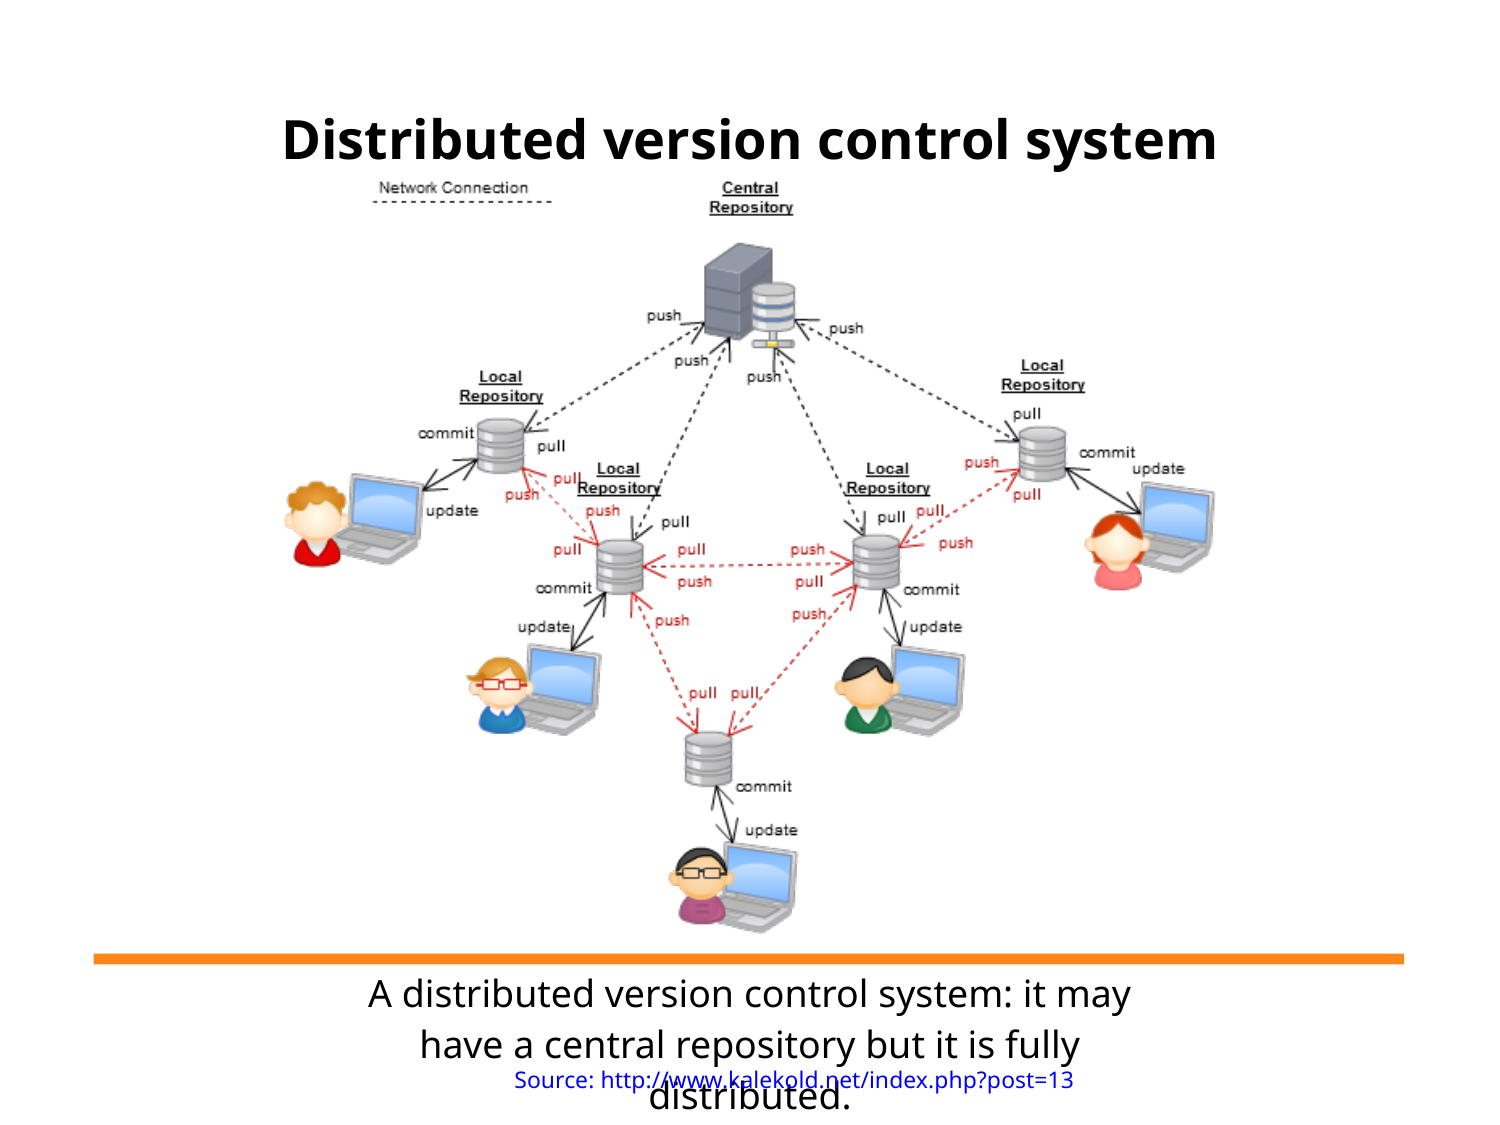

# Distributed version control system
A distributed version control system: it may have a central repository but it is fully distributed.
Source: http://www.kalekold.net/index.php?post=13